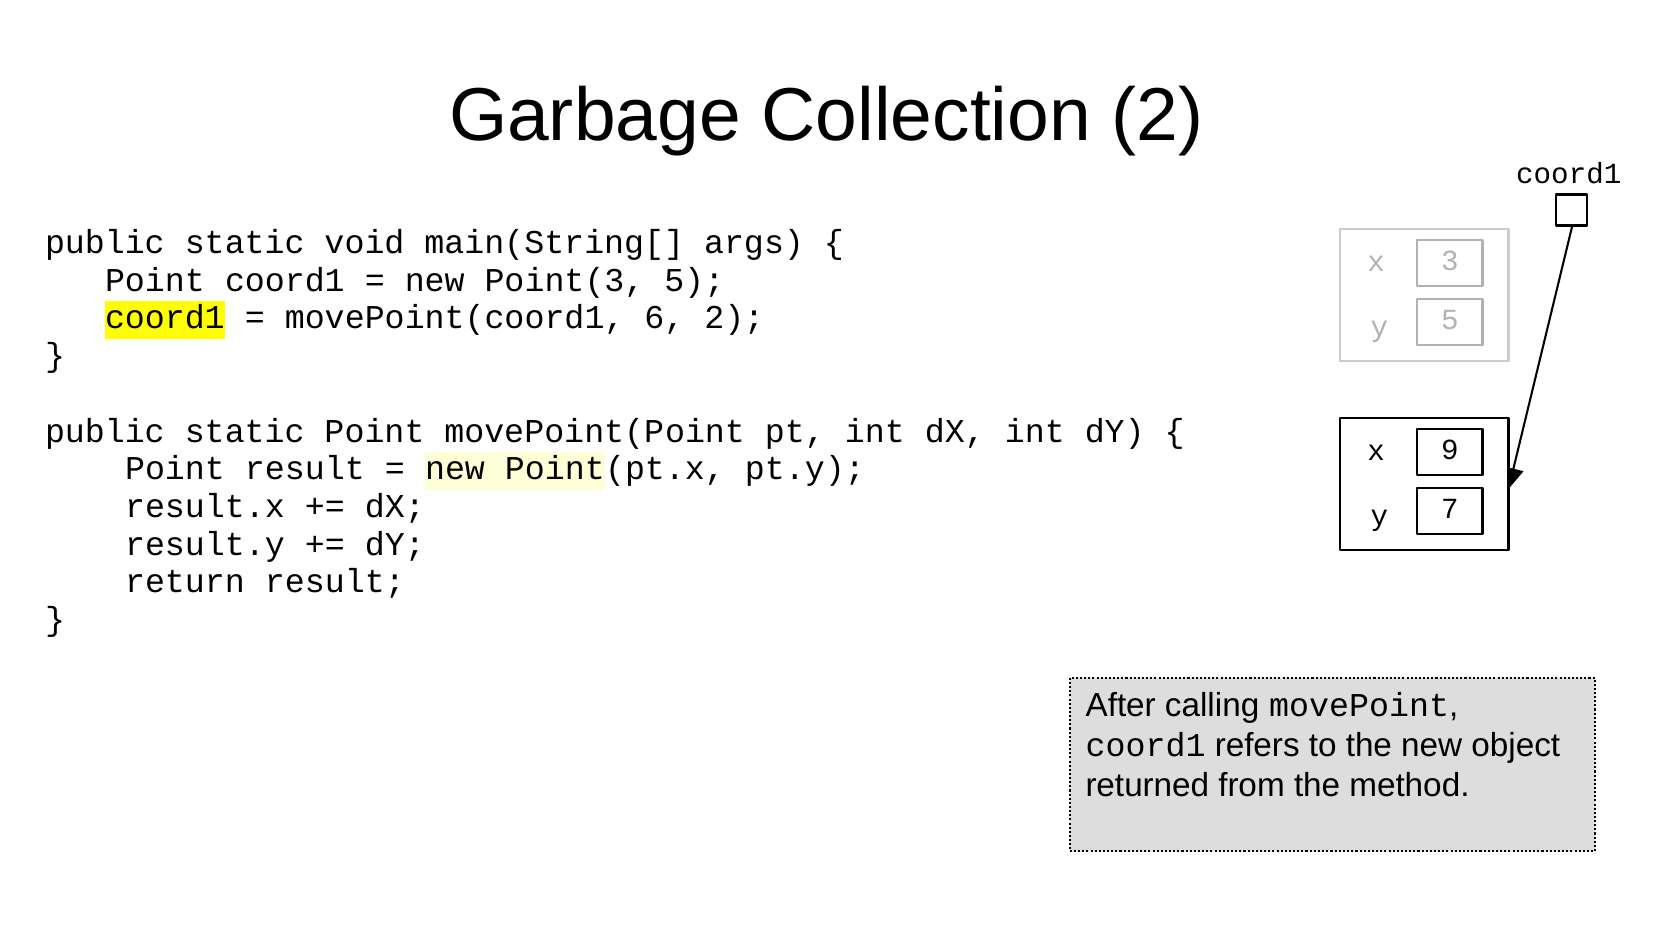

# Garbage Collection (2)
coord1
public static void main(String[] args) {
 Point coord1 = new Point(3, 5);
 coord1 = movePoint(coord1, 6, 2);
}
public static Point movePoint(Point pt, int dX, int dY) {
 Point result = new Point(pt.x, pt.y);
 result.x += dX;
 result.y += dY;
 return result;
}
3
x
5
y
9
x
7
y
After calling movePoint, coord1 refers to the new object returned from the method.